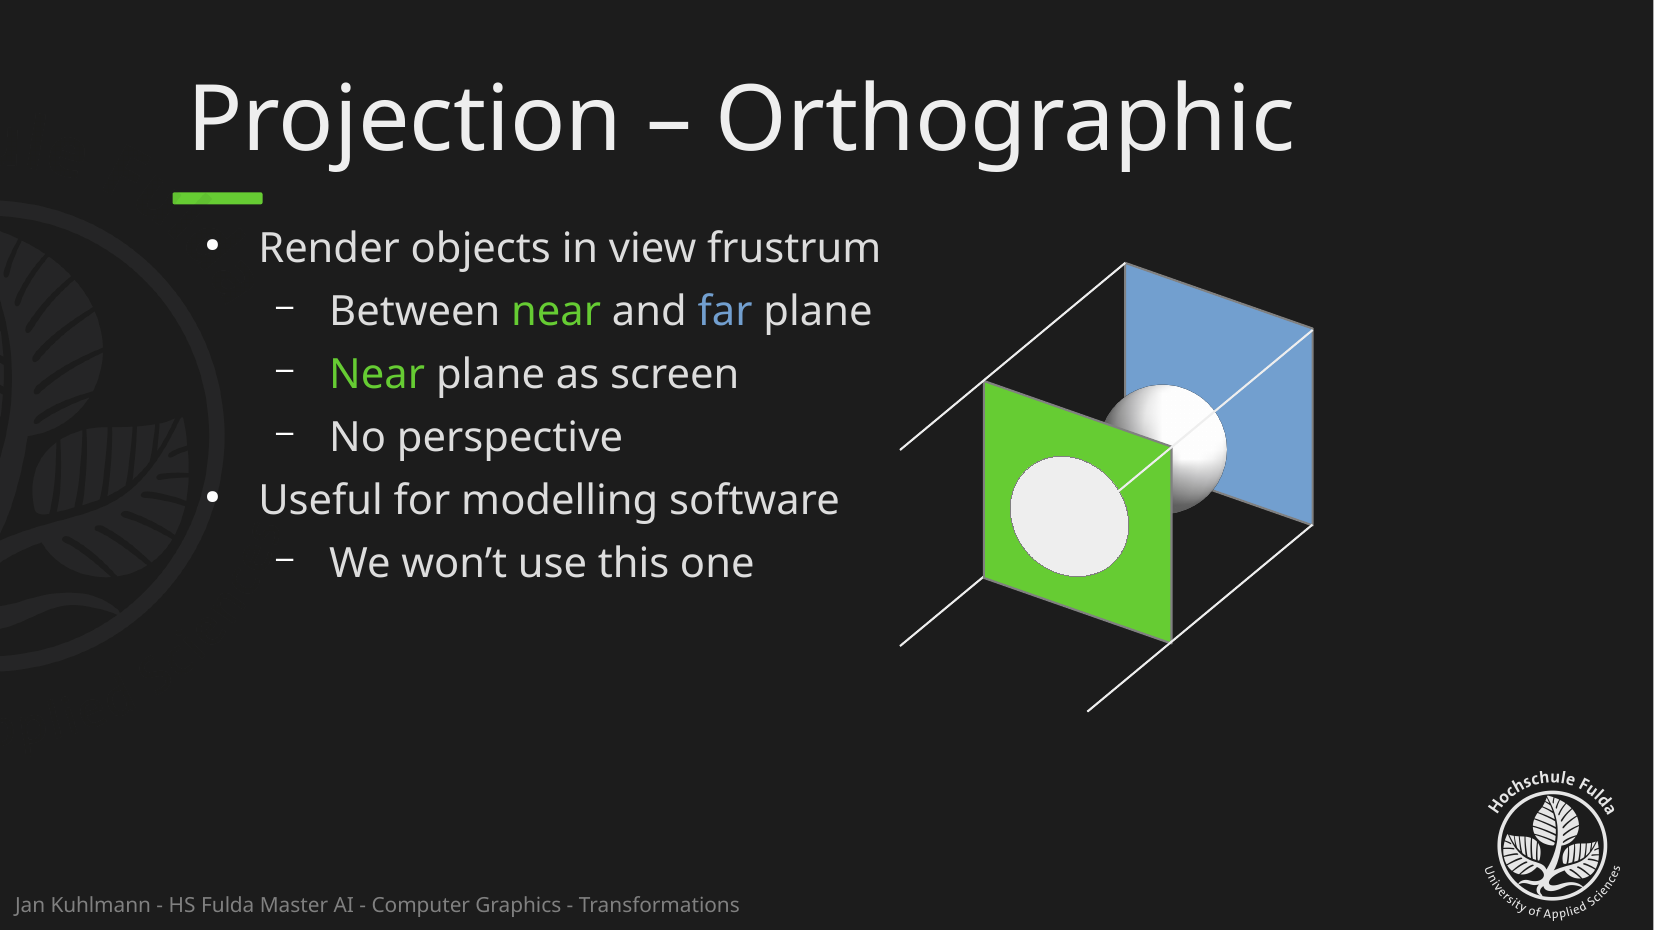

# Projection – Orthographic
Render objects in view frustrum
Between near and far plane
Near plane as screen
No perspective
Useful for modelling software
We won’t use this one
Jan Kuhlmann - HS Fulda Master AI - Computer Graphics - Transformations